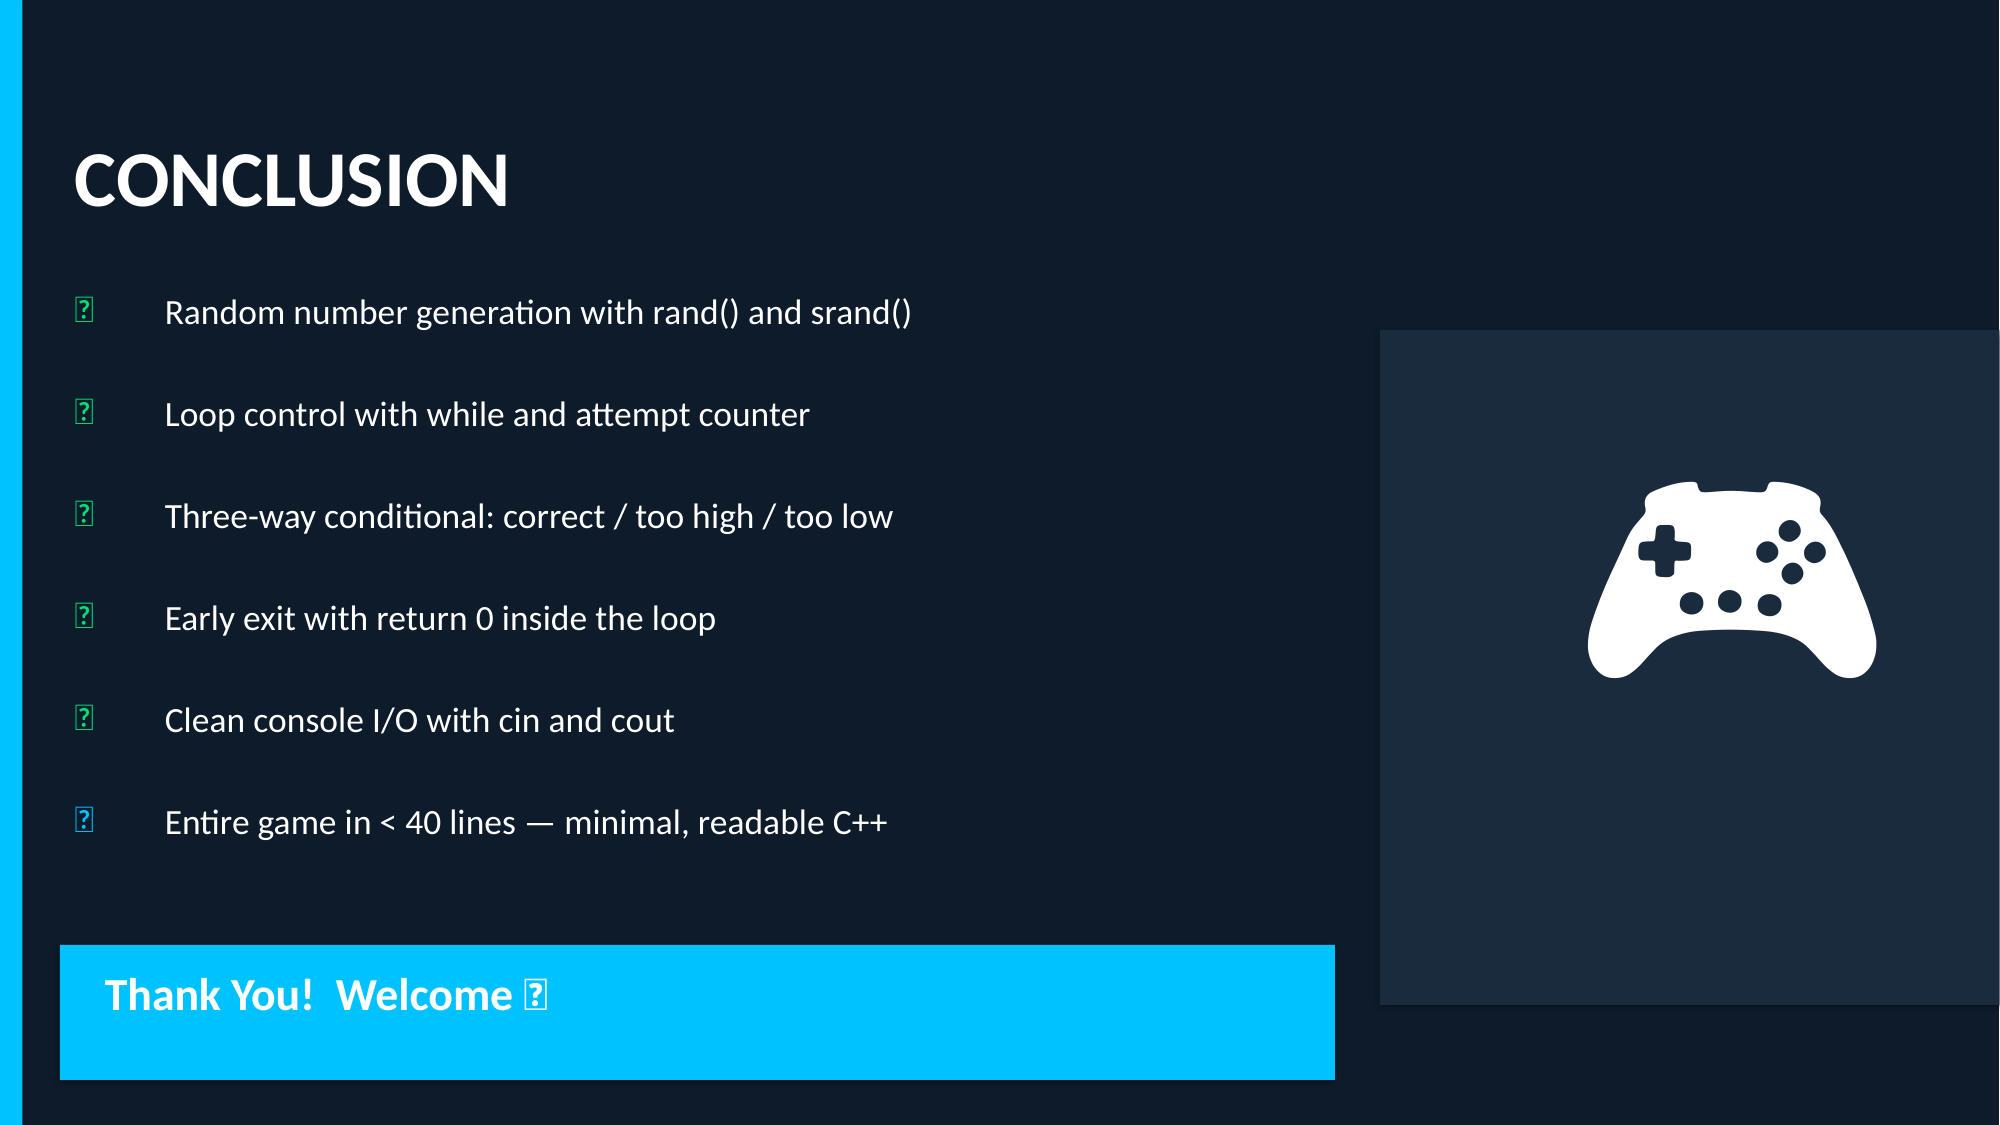

CONCLUSION
✅
Random number generation with rand() and srand()
✅
Loop control with while and attempt counter
🎮
✅
Three-way conditional: correct / too high / too low
✅
Early exit with return 0 inside the loop
✅
Clean console I/O with cin and cout
✅
Entire game in < 40 lines — minimal, readable C++
Thank You! Welcome 🙋